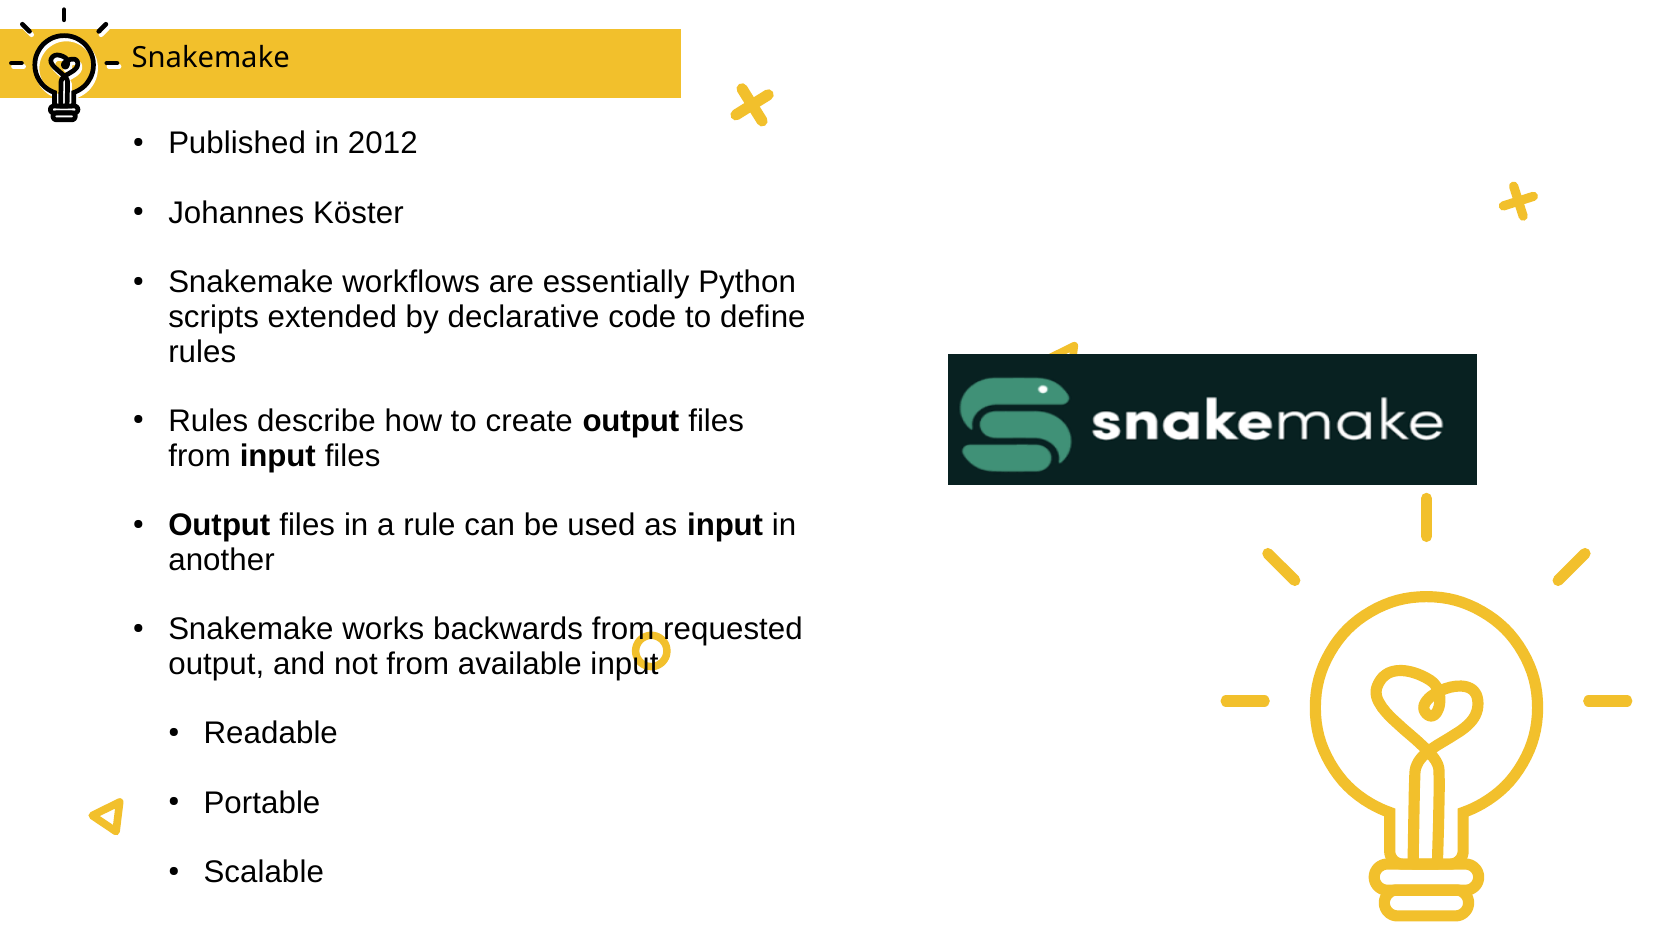

# Snakemake
Published in 2012
Johannes Köster
Snakemake workflows are essentially Python scripts extended by declarative code to define rules
Rules describe how to create output files from input files
Output files in a rule can be used as input in another
Snakemake works backwards from requested output, and not from available input
Readable
Portable
Scalable